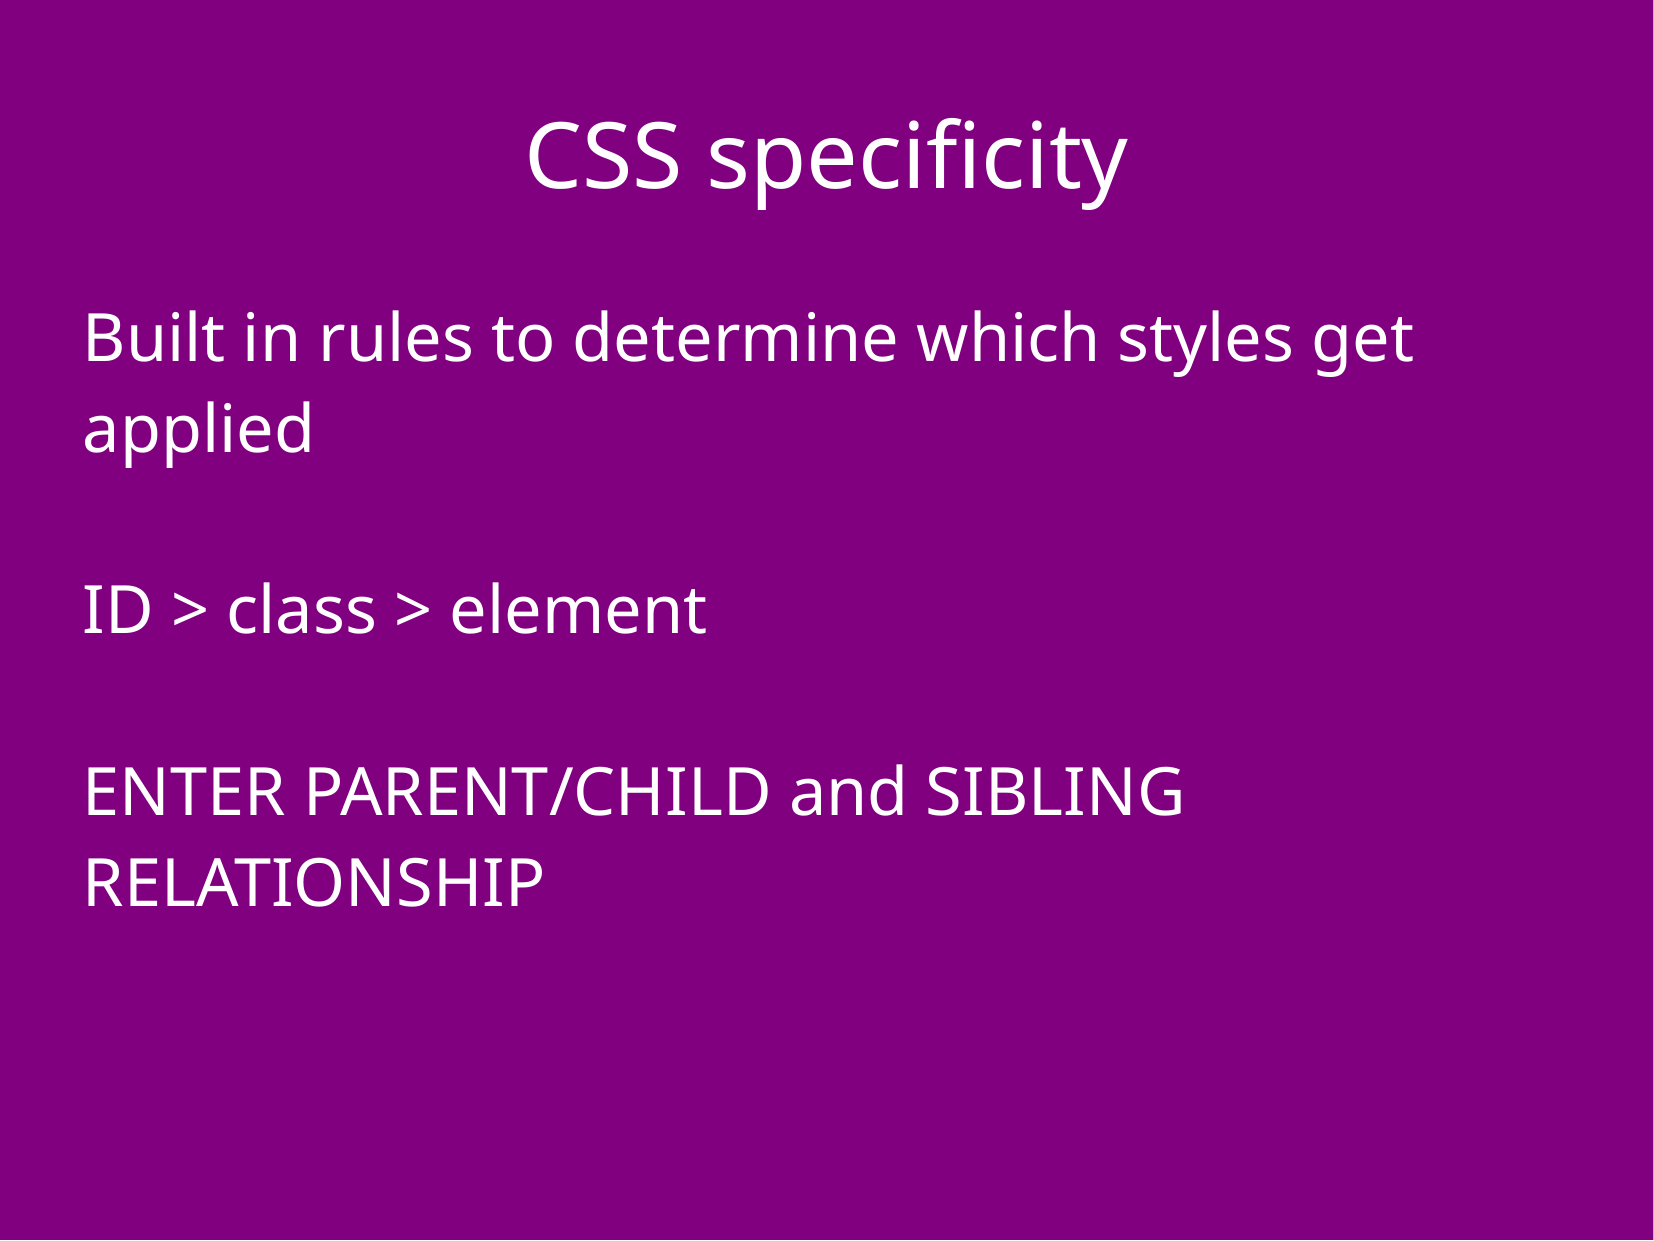

# CSS specificity
Built in rules to determine which styles get applied
ID > class > element
ENTER PARENT/CHILD and SIBLING RELATIONSHIP